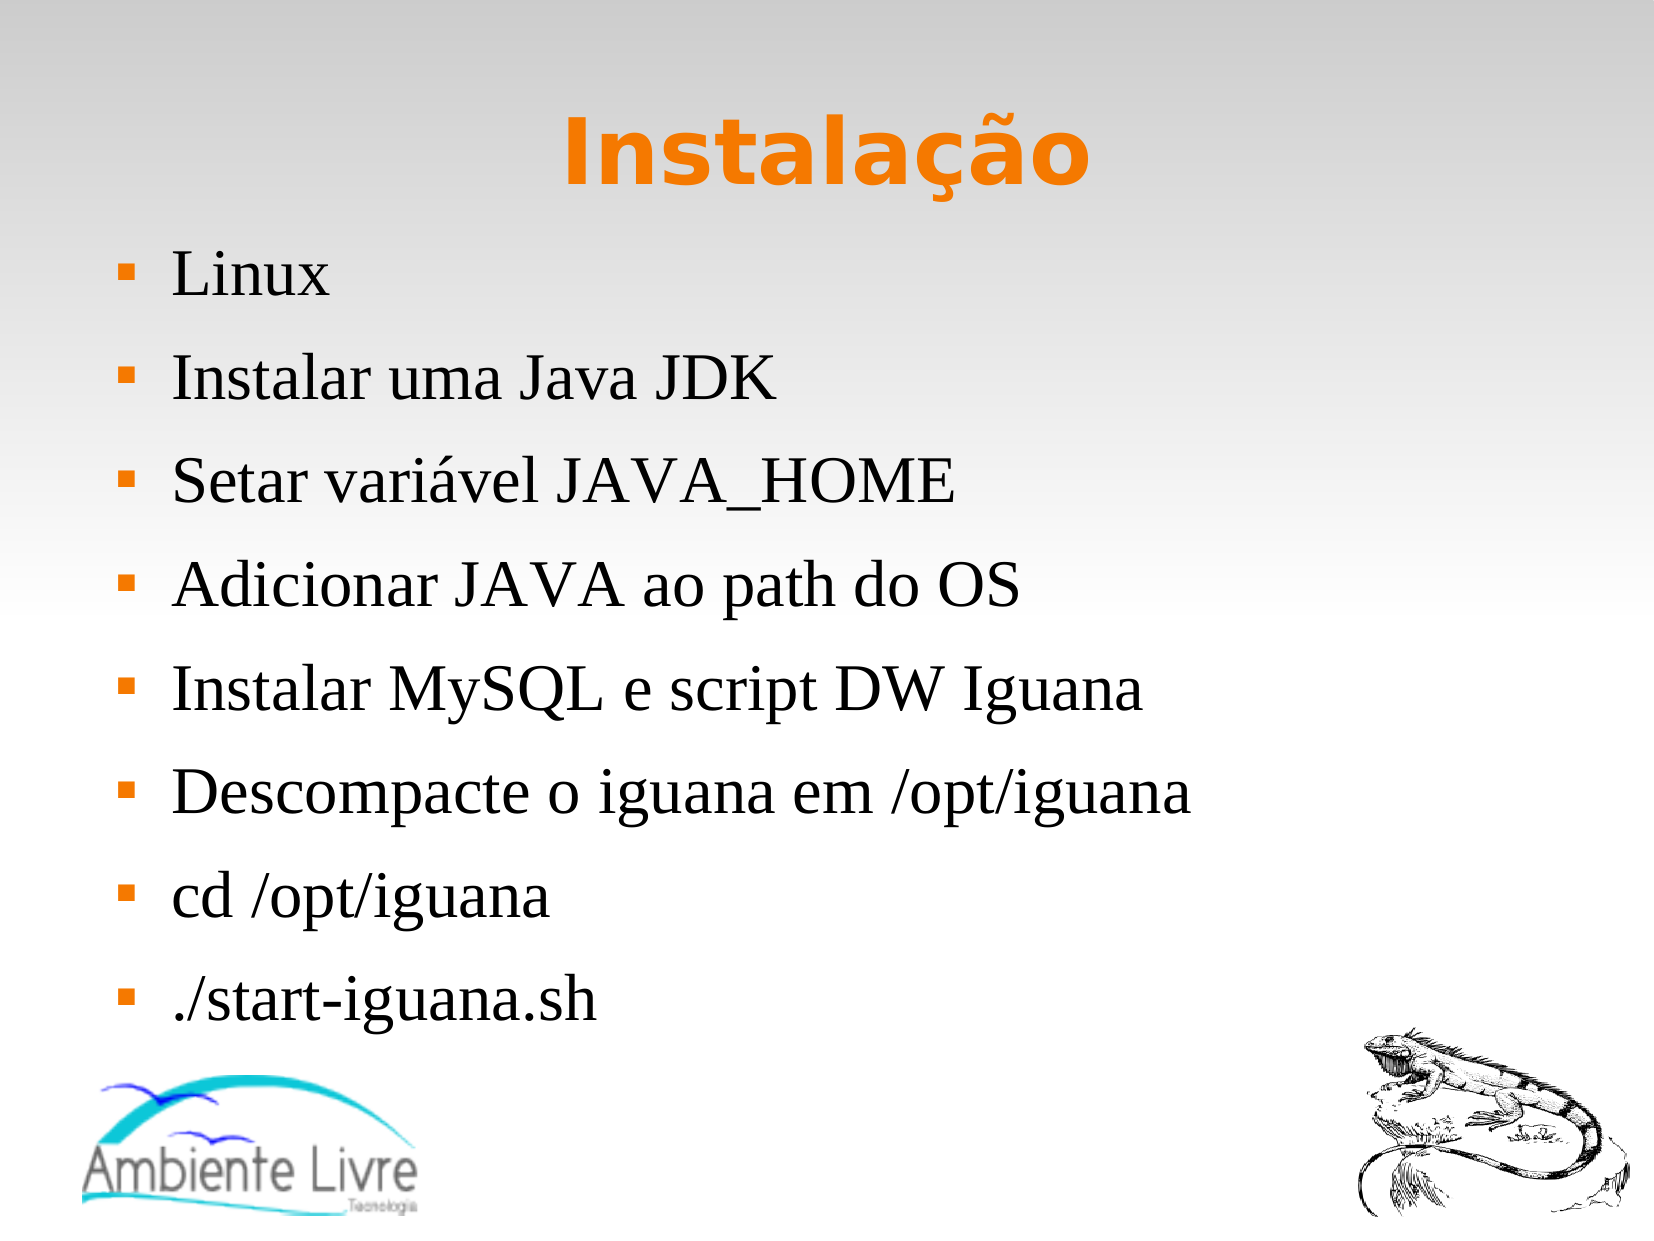

# Instalação
Linux
Instalar uma Java JDK
Setar variável JAVA_HOME
Adicionar JAVA ao path do OS
Instalar MySQL e script DW Iguana
Descompacte o iguana em /opt/iguana
cd /opt/iguana
./start-iguana.sh